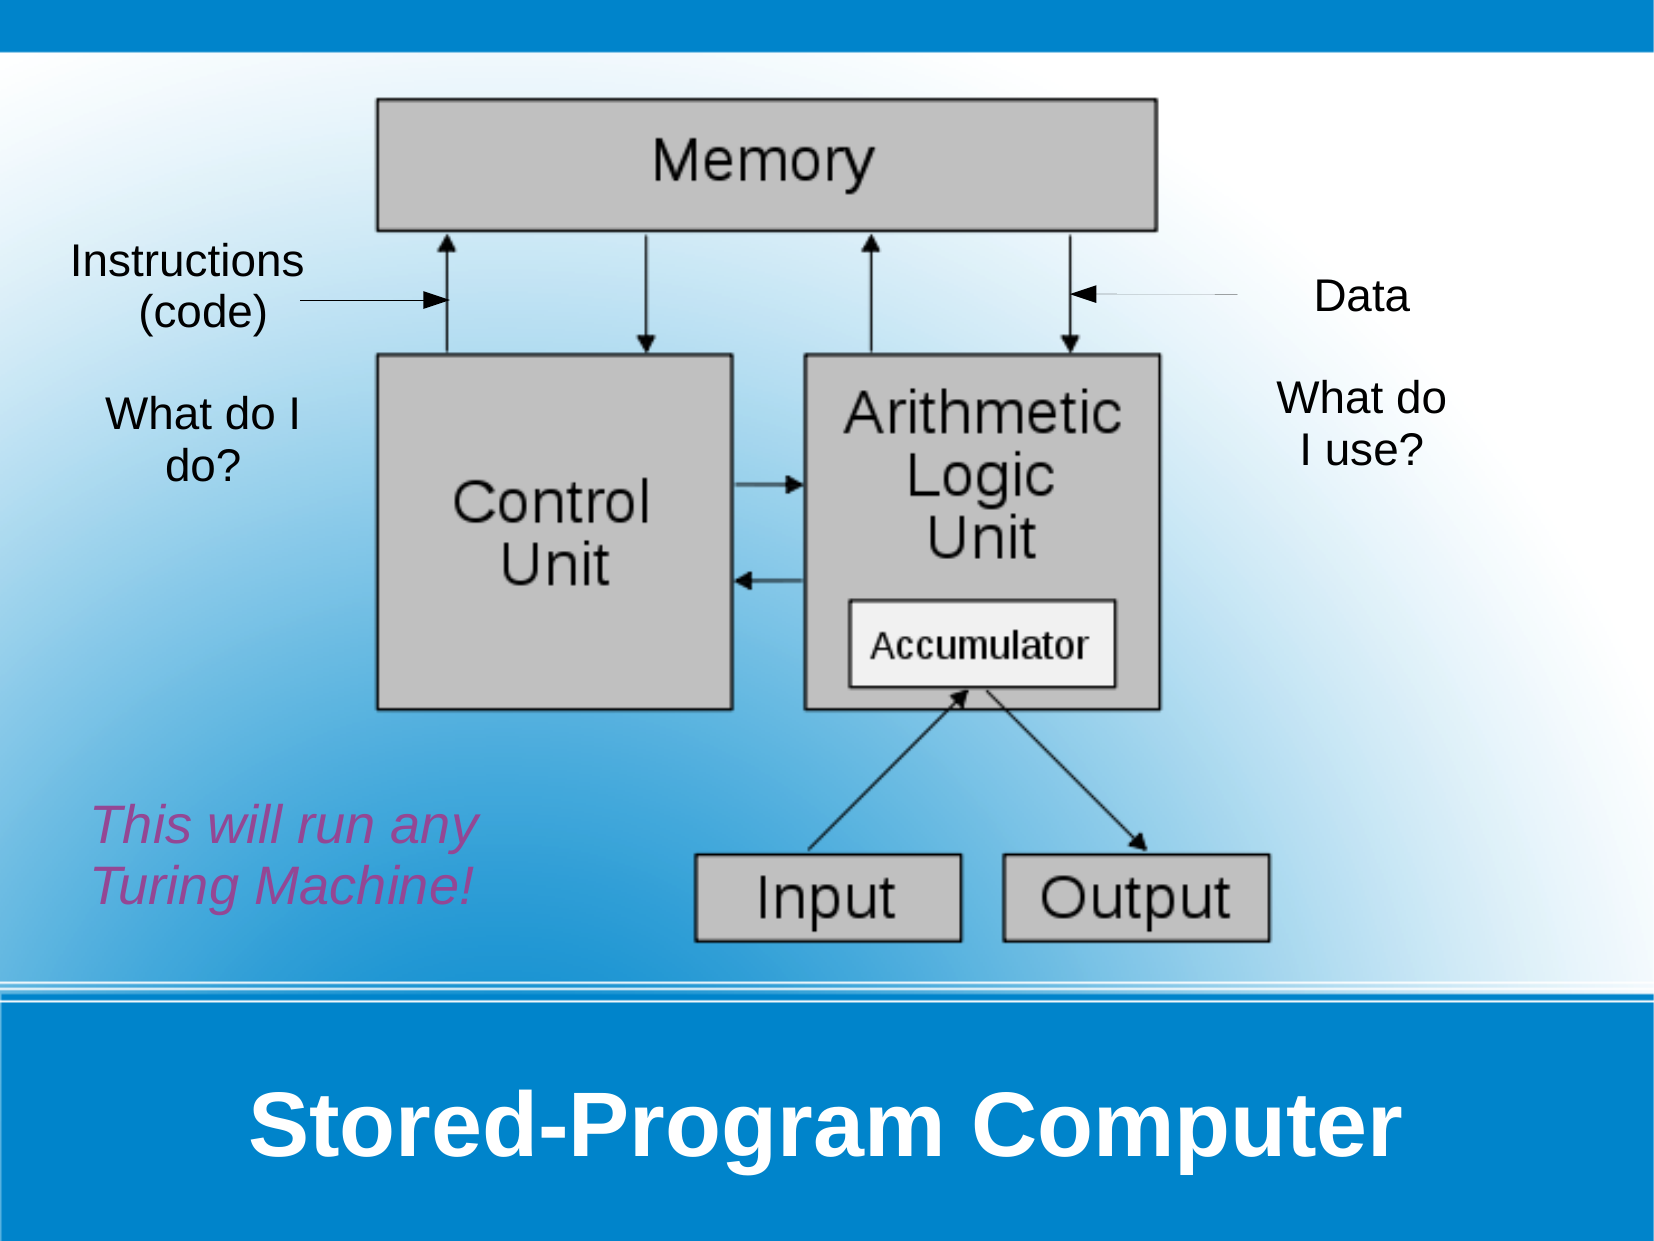

Instructions
(code)
What do I do?
Data
What do I use?
This will run any Turing Machine!
# Stored-Program Computer